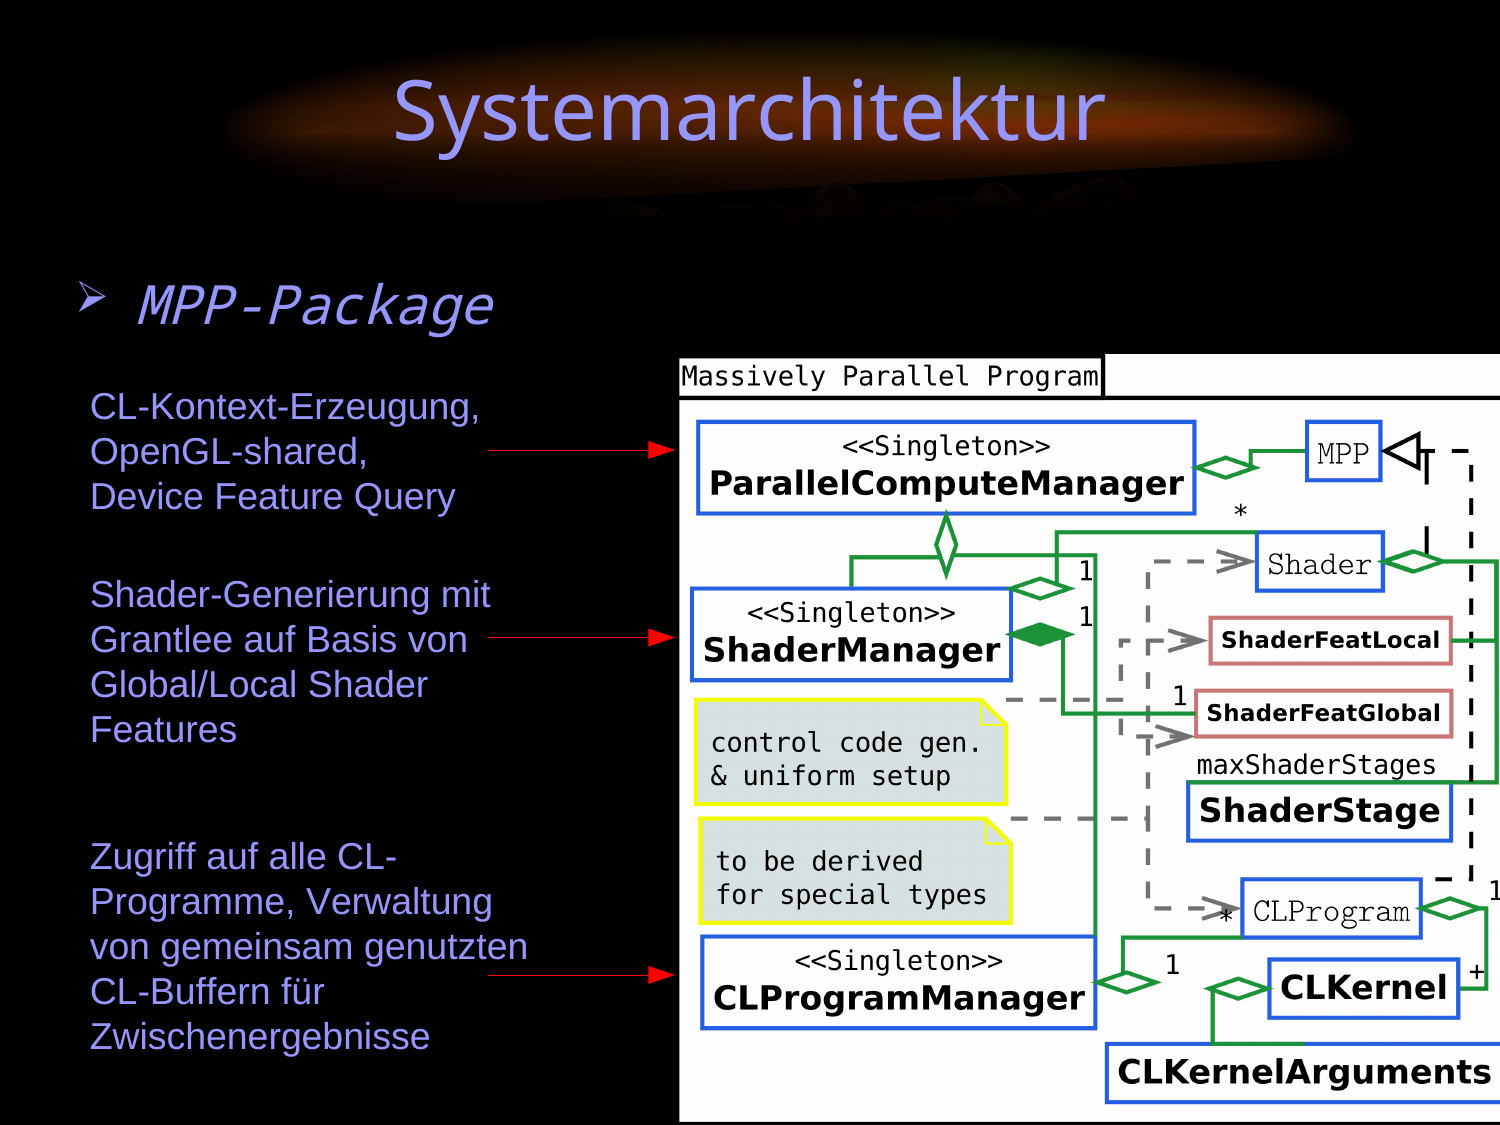

Systemarchitektur
MPP-Package
CL-Kontext-Erzeugung,
OpenGL-shared,
Device Feature Query
Shader-Generierung mit Grantlee auf Basis von Global/Local Shader Features
Zugriff auf alle CL-Programme, Verwaltung von gemeinsam genutzten
CL-Buffern für Zwischenergebnisse
14